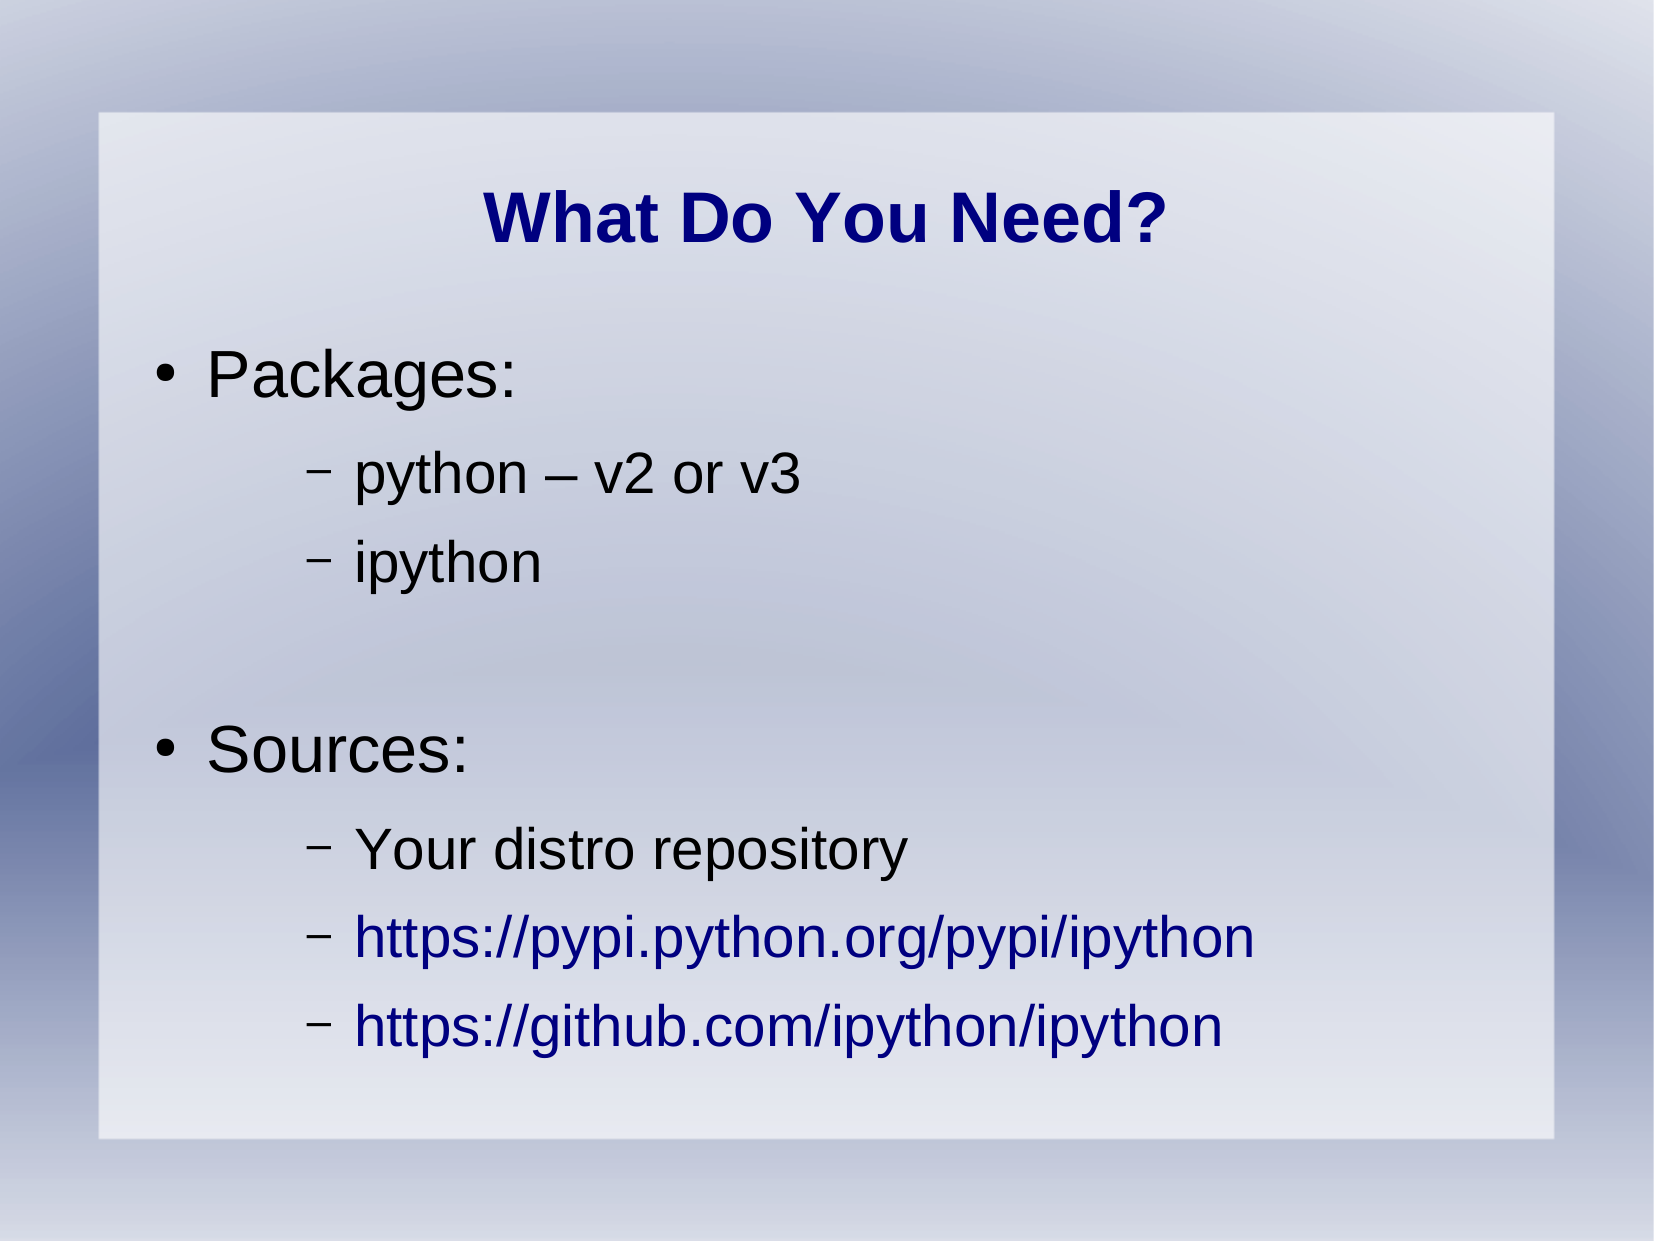

# What Do You Need?
Packages:
python – v2 or v3
ipython
Sources:
Your distro repository
https://pypi.python.org/pypi/ipython
https://github.com/ipython/ipython